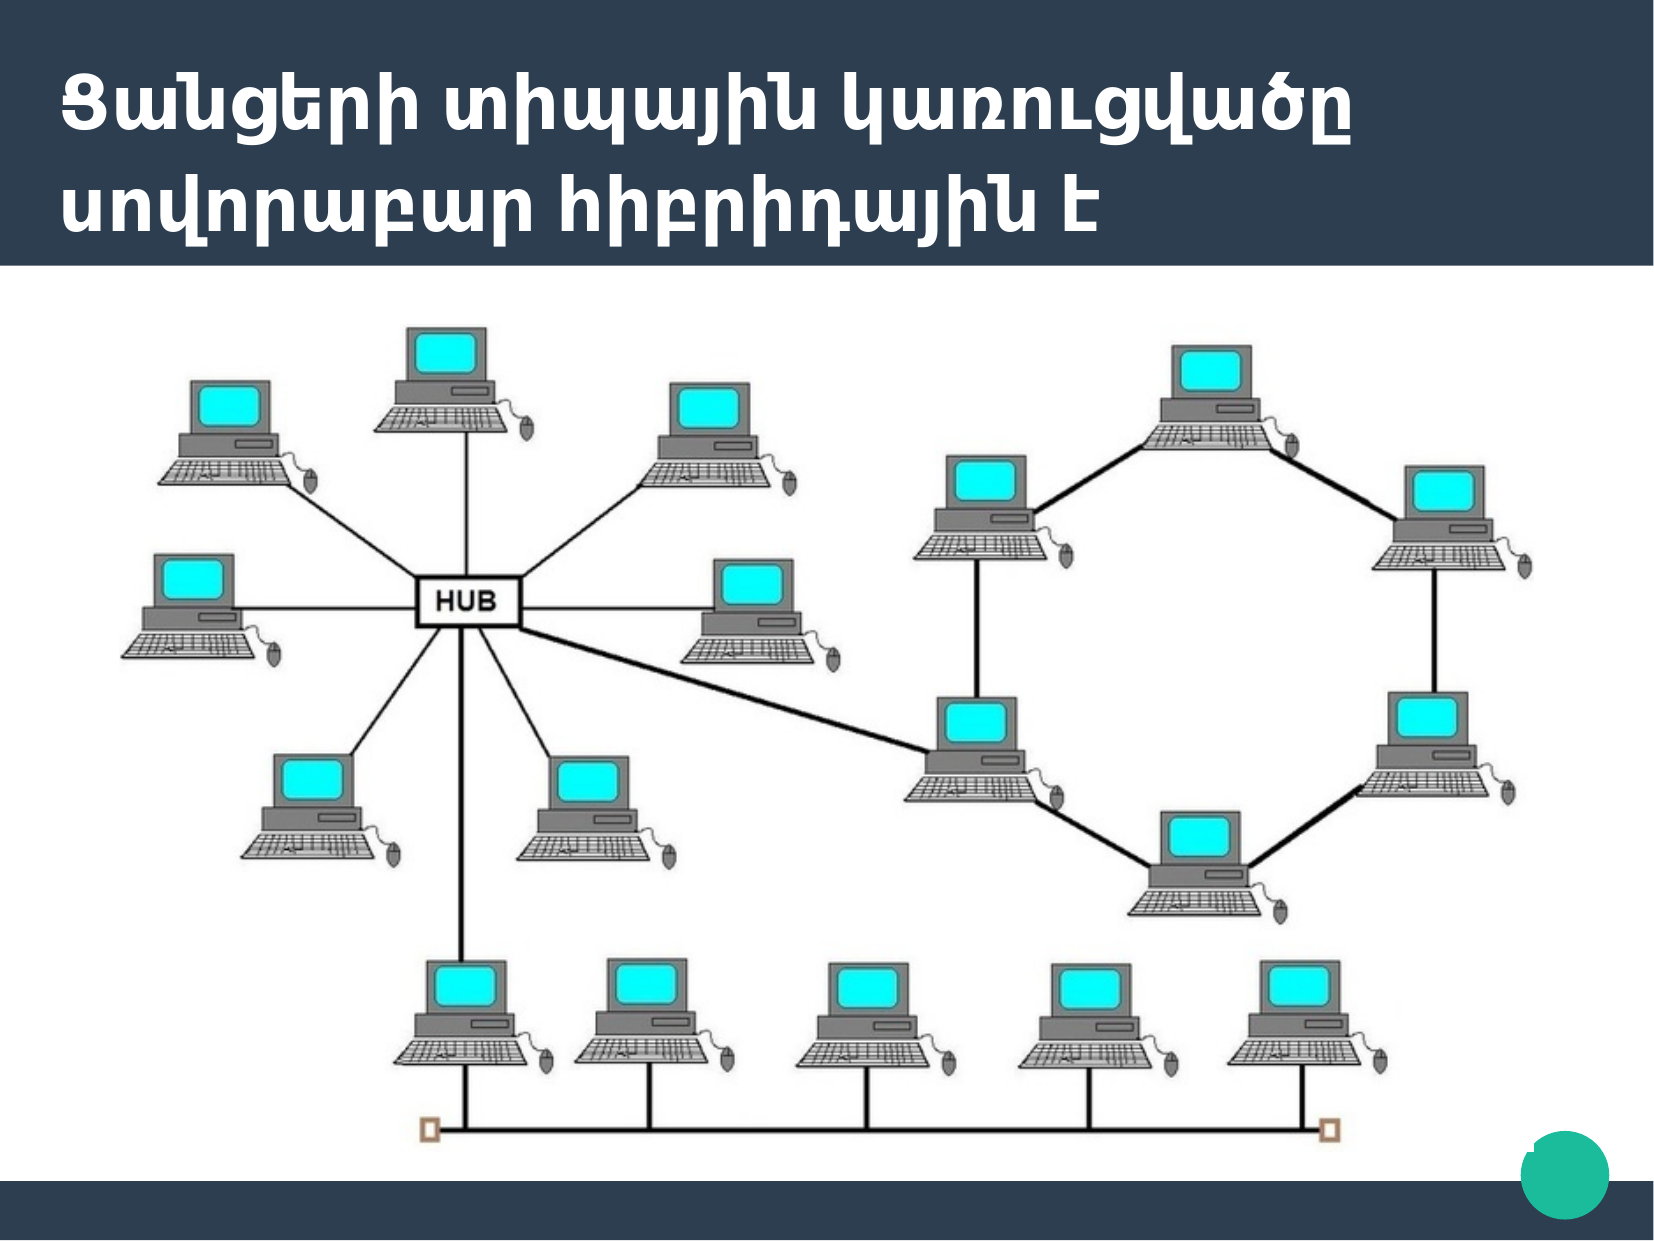

# Ցանցերի տիպային կառուցվածը սովորաբար հիբրիդային է